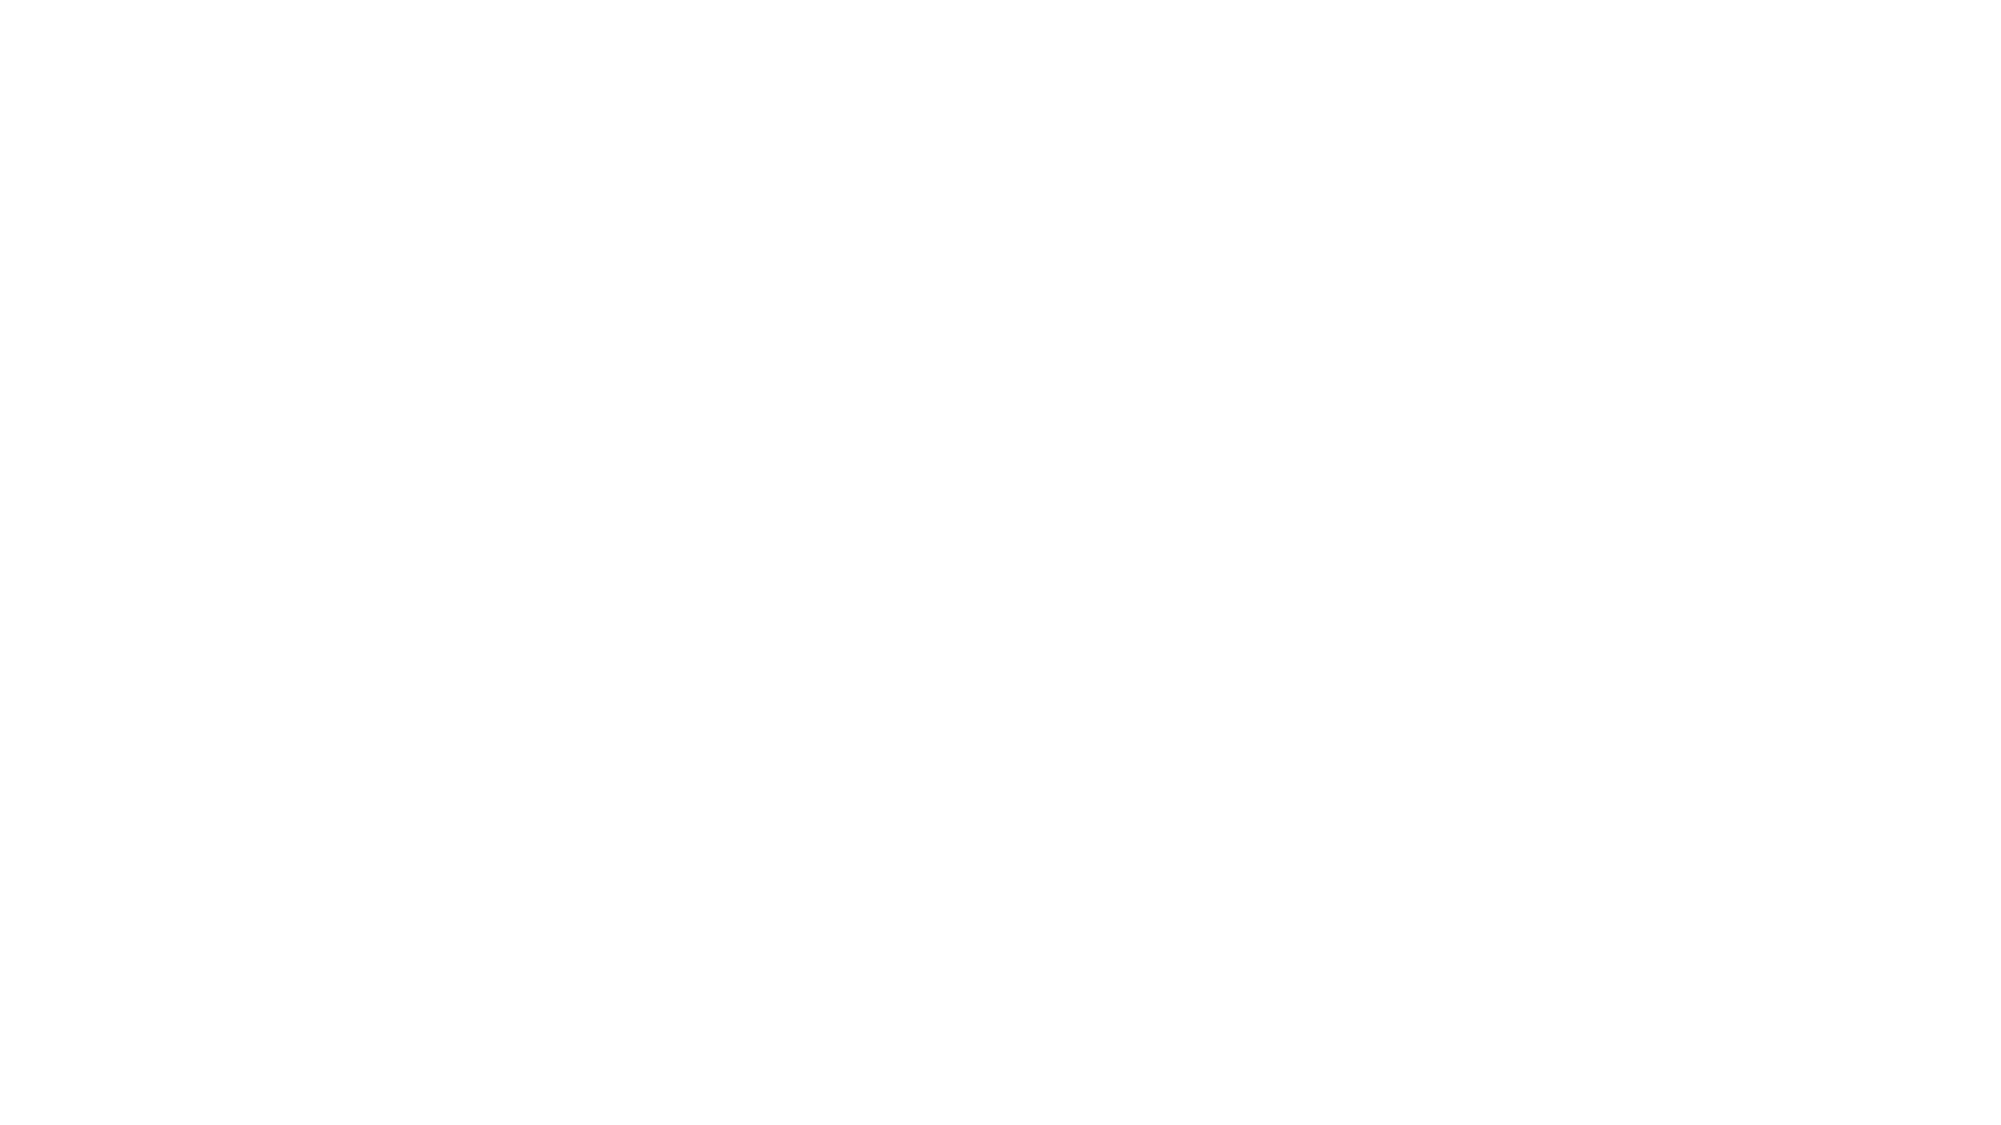

# ACCIONES
Pfizer
Forma parte del sector salud. Es conocida por su innovación en medicamentos y vacunas, y tiene su base en Estados Unidos.
General Electric
Está en el sector industrial. Se enfoca en aviación, energía y tecnología médica. Su sede está en Estados Unidos.
S&P 500
Índice compuesto por las 500 empresas más grandes de Estados Unidos, que refleja el desempeño del mercado bursátil en diversos sectores.
EMPRESAS Y EL S&P 500
Apple Inc.
Pertenece al sector de tecnología. Es líder en electrónica de consumo y software, y tiene sede en Estados Unidos.
Exxon Mobil
Opera en el sector de energía. Es una de las mayores compañías petroleras del mundo, con sede en Estados Unidos.